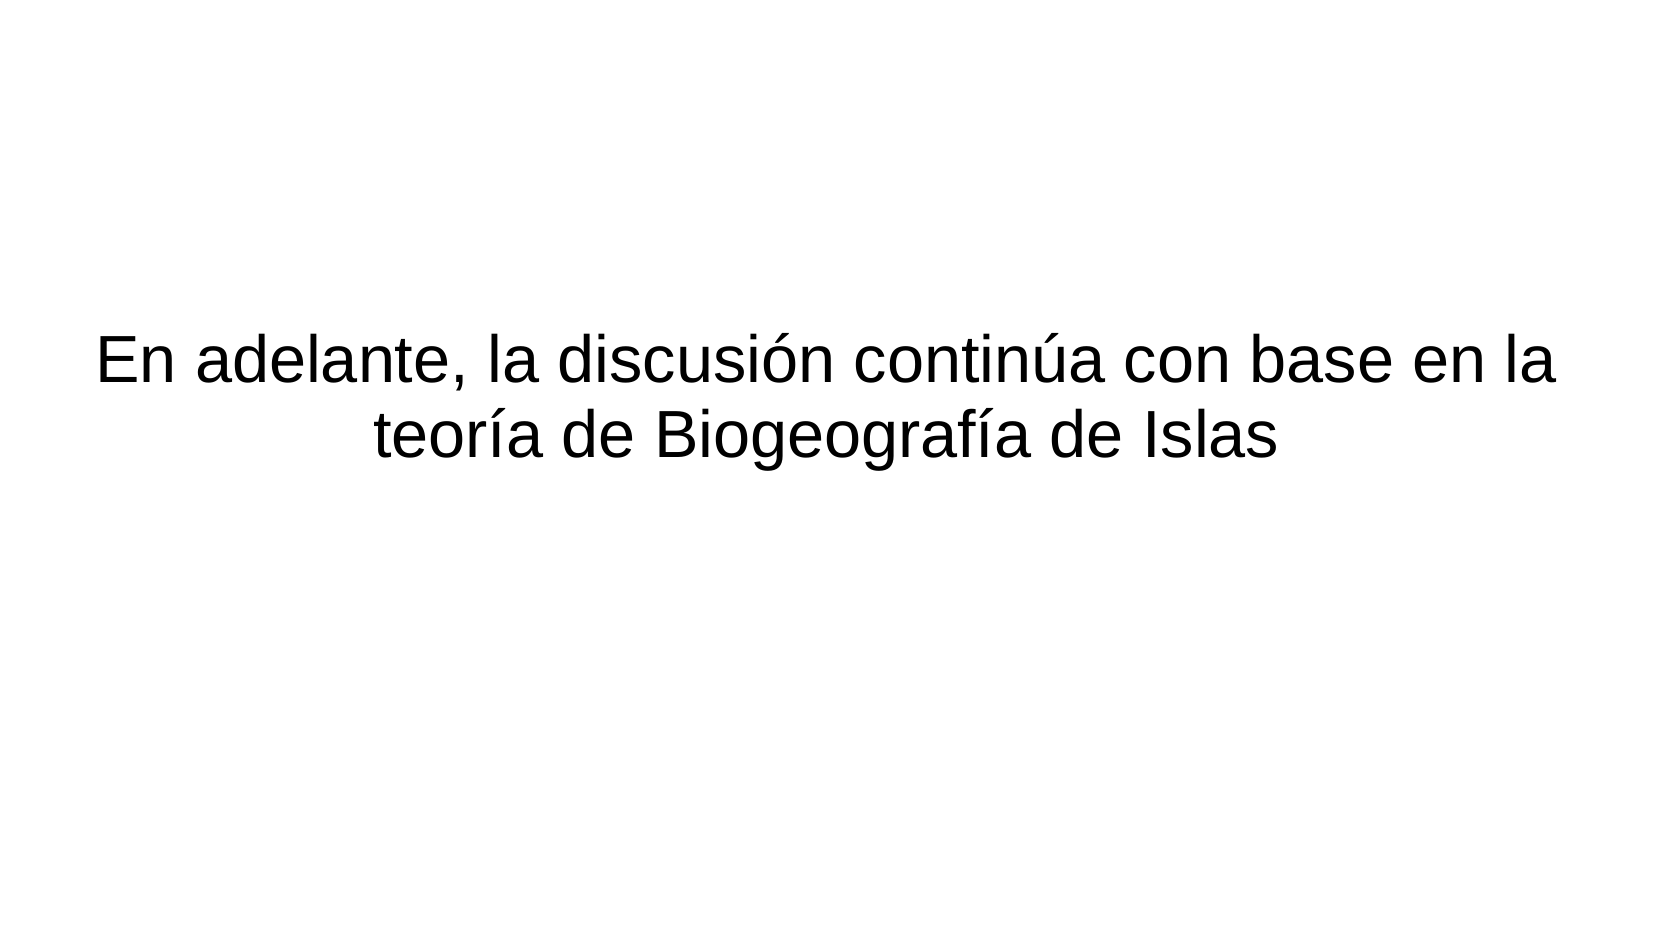

# En adelante, la discusión continúa con base en la teoría de Biogeografía de Islas